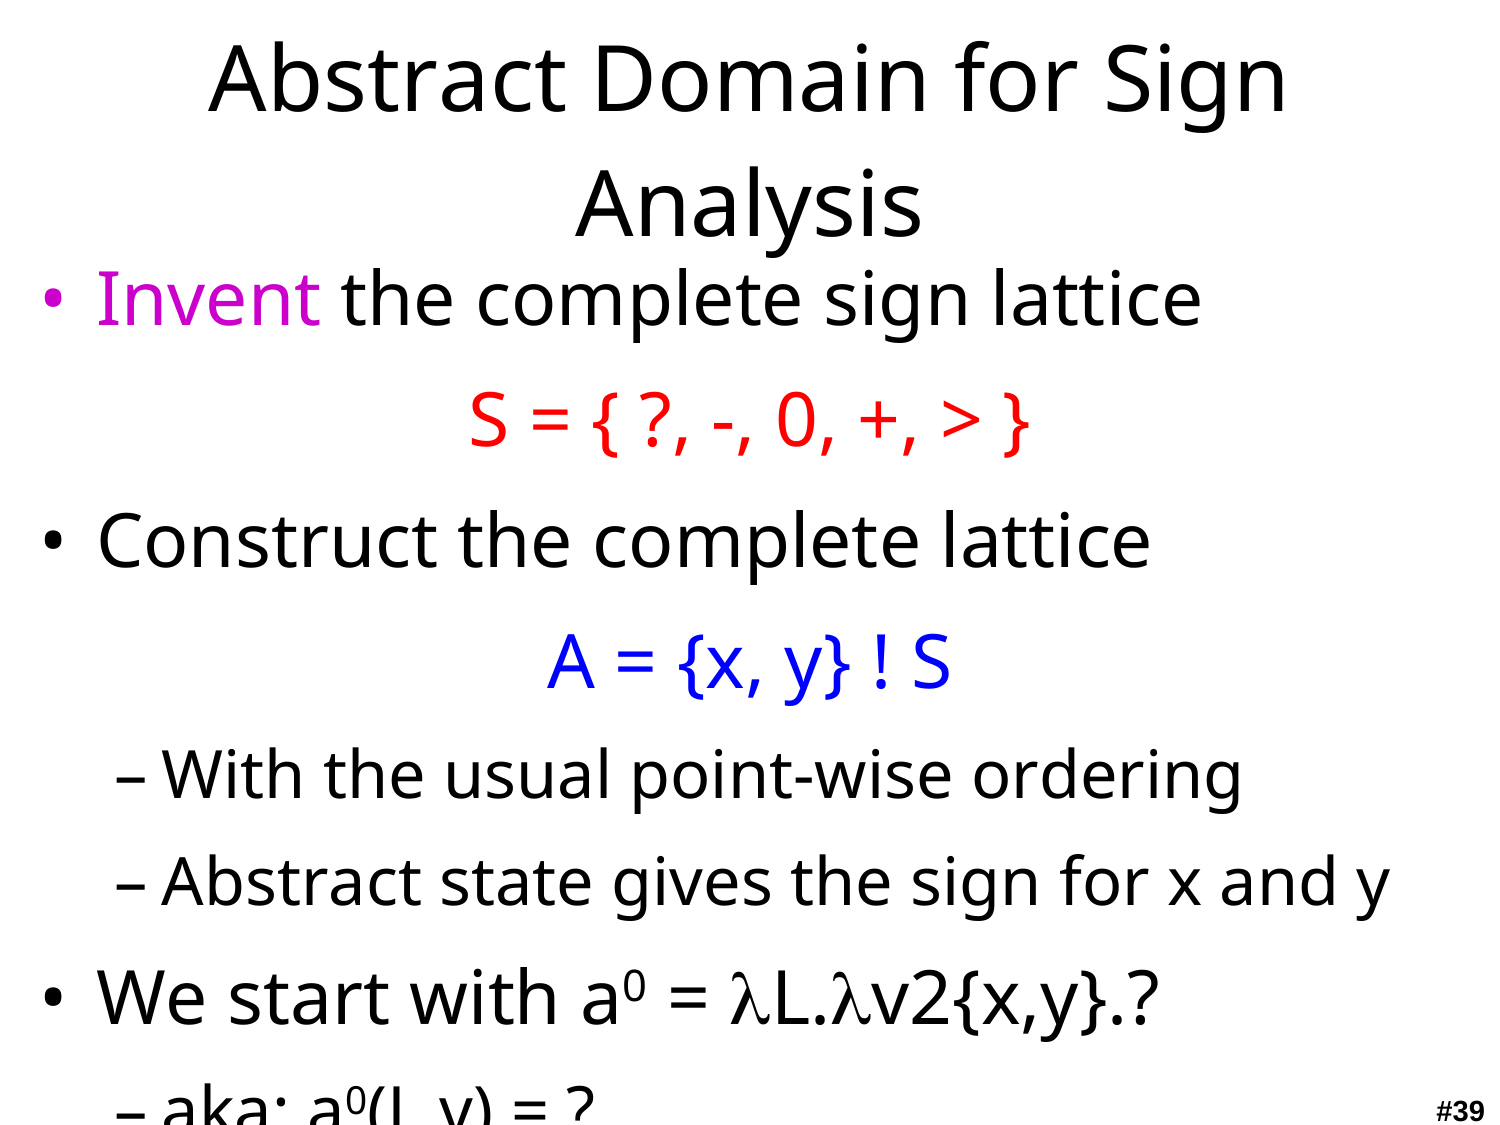

# Abstract Domain for Sign Analysis
Invent the complete sign lattice
S = { ?, -, 0, +, > }
Construct the complete lattice
A = {x, y} ! S
With the usual point-wise ordering
Abstract state gives the sign for x and y
We start with a0 = L.v2{x,y}.?
aka: a0(L,v) = ?
39